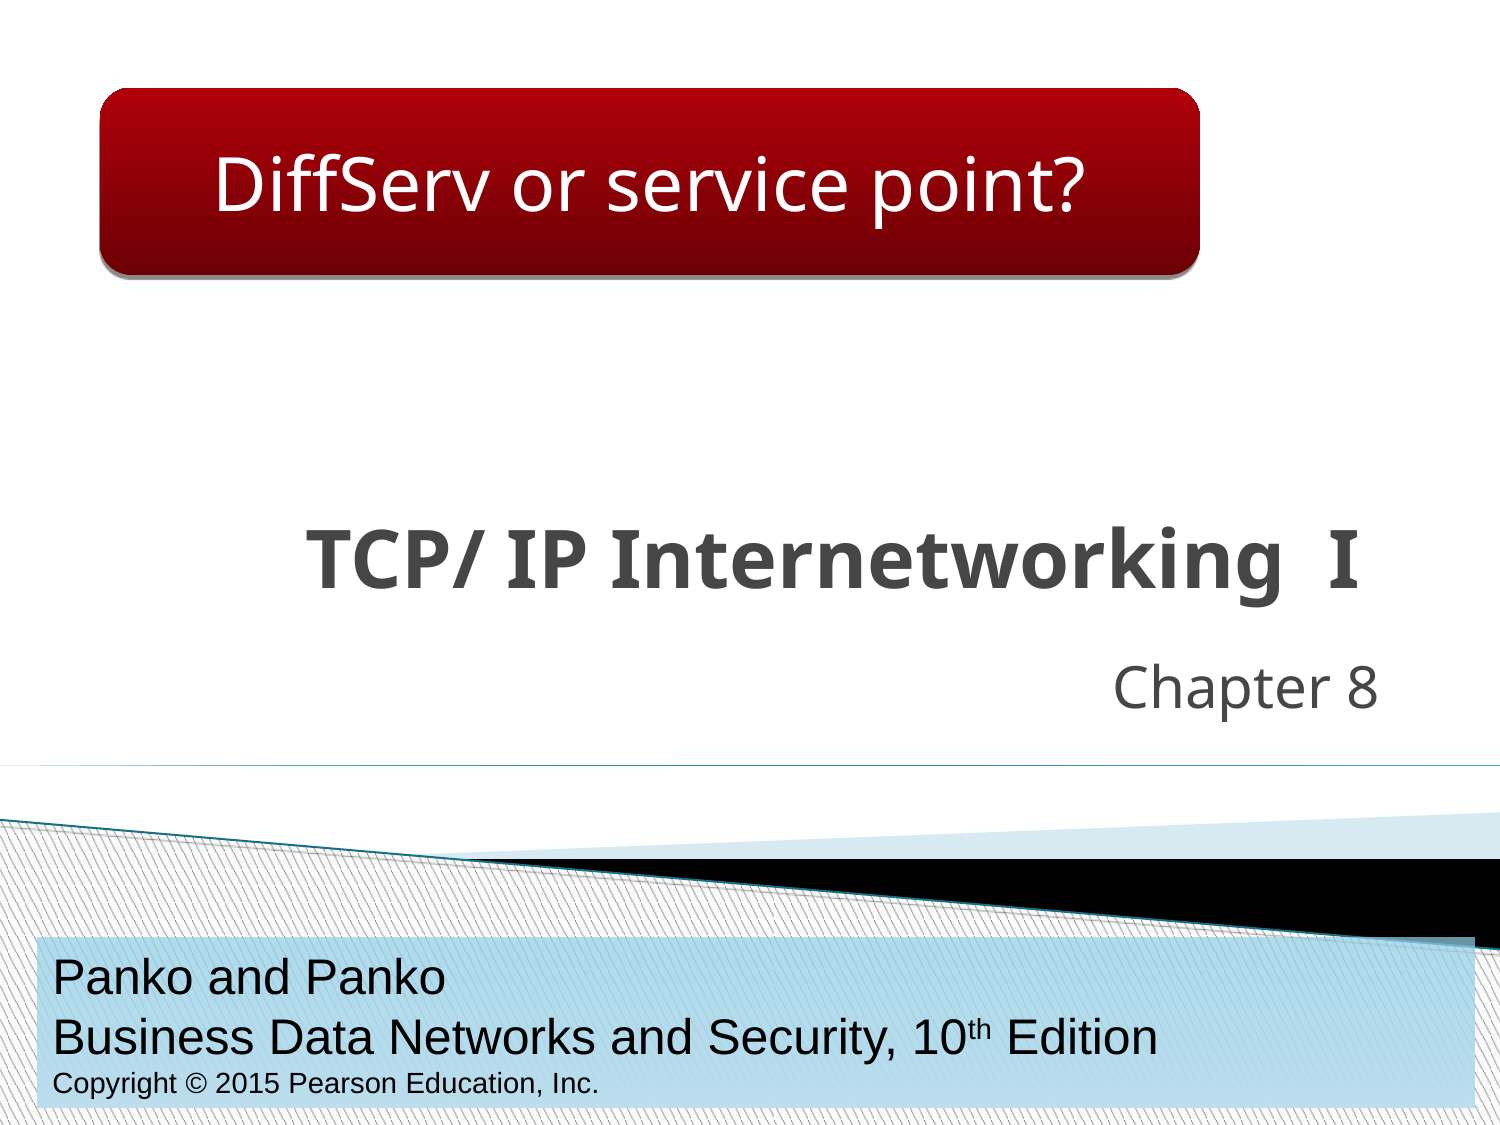

DiffServ or service point?
# TCP/ IP Internetworking I
Chapter 8
Panko and Panko
Business Data Networks and Security, 10th Edition
Copyright © 2015 Pearson Education, Inc.